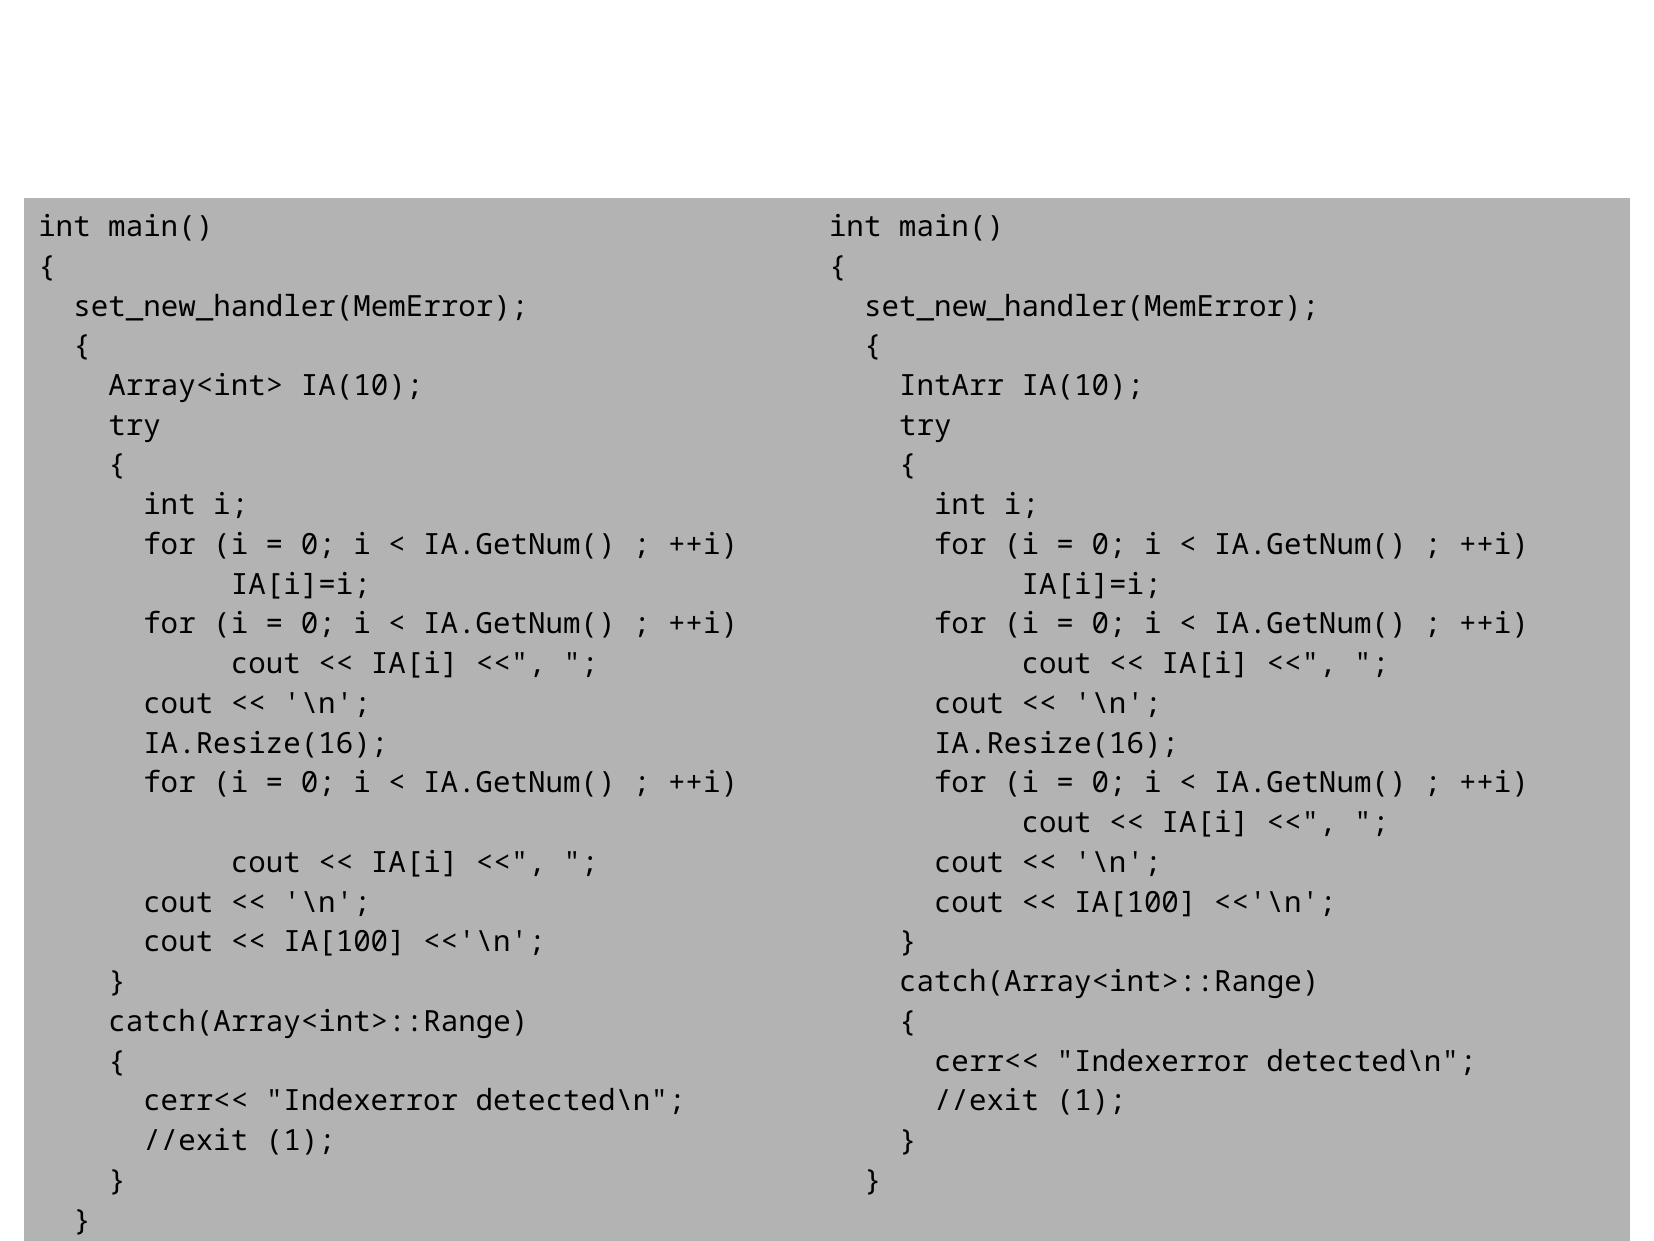

| int main() { set\_new\_handler(MemError); { Array<int> IA(10); try { int i; for (i = 0; i < IA.GetNum() ; ++i) IA[i]=i; for (i = 0; i < IA.GetNum() ; ++i) cout << IA[i] <<", "; cout << '\n'; IA.Resize(16); for (i = 0; i < IA.GetNum() ; ++i) cout << IA[i] <<", "; cout << '\n'; cout << IA[100] <<'\n'; } catch(Array<int>::Range) { cerr<< "Indexerror detected\n"; //exit (1); } } | int main() { set\_new\_handler(MemError); { IntArr IA(10); try { int i; for (i = 0; i < IA.GetNum() ; ++i) IA[i]=i; for (i = 0; i < IA.GetNum() ; ++i) cout << IA[i] <<", "; cout << '\n'; IA.Resize(16); for (i = 0; i < IA.GetNum() ; ++i) cout << IA[i] <<", "; cout << '\n'; cout << IA[100] <<'\n'; } catch(Array<int>::Range) { cerr<< "Indexerror detected\n"; //exit (1); } } |
| --- | --- |